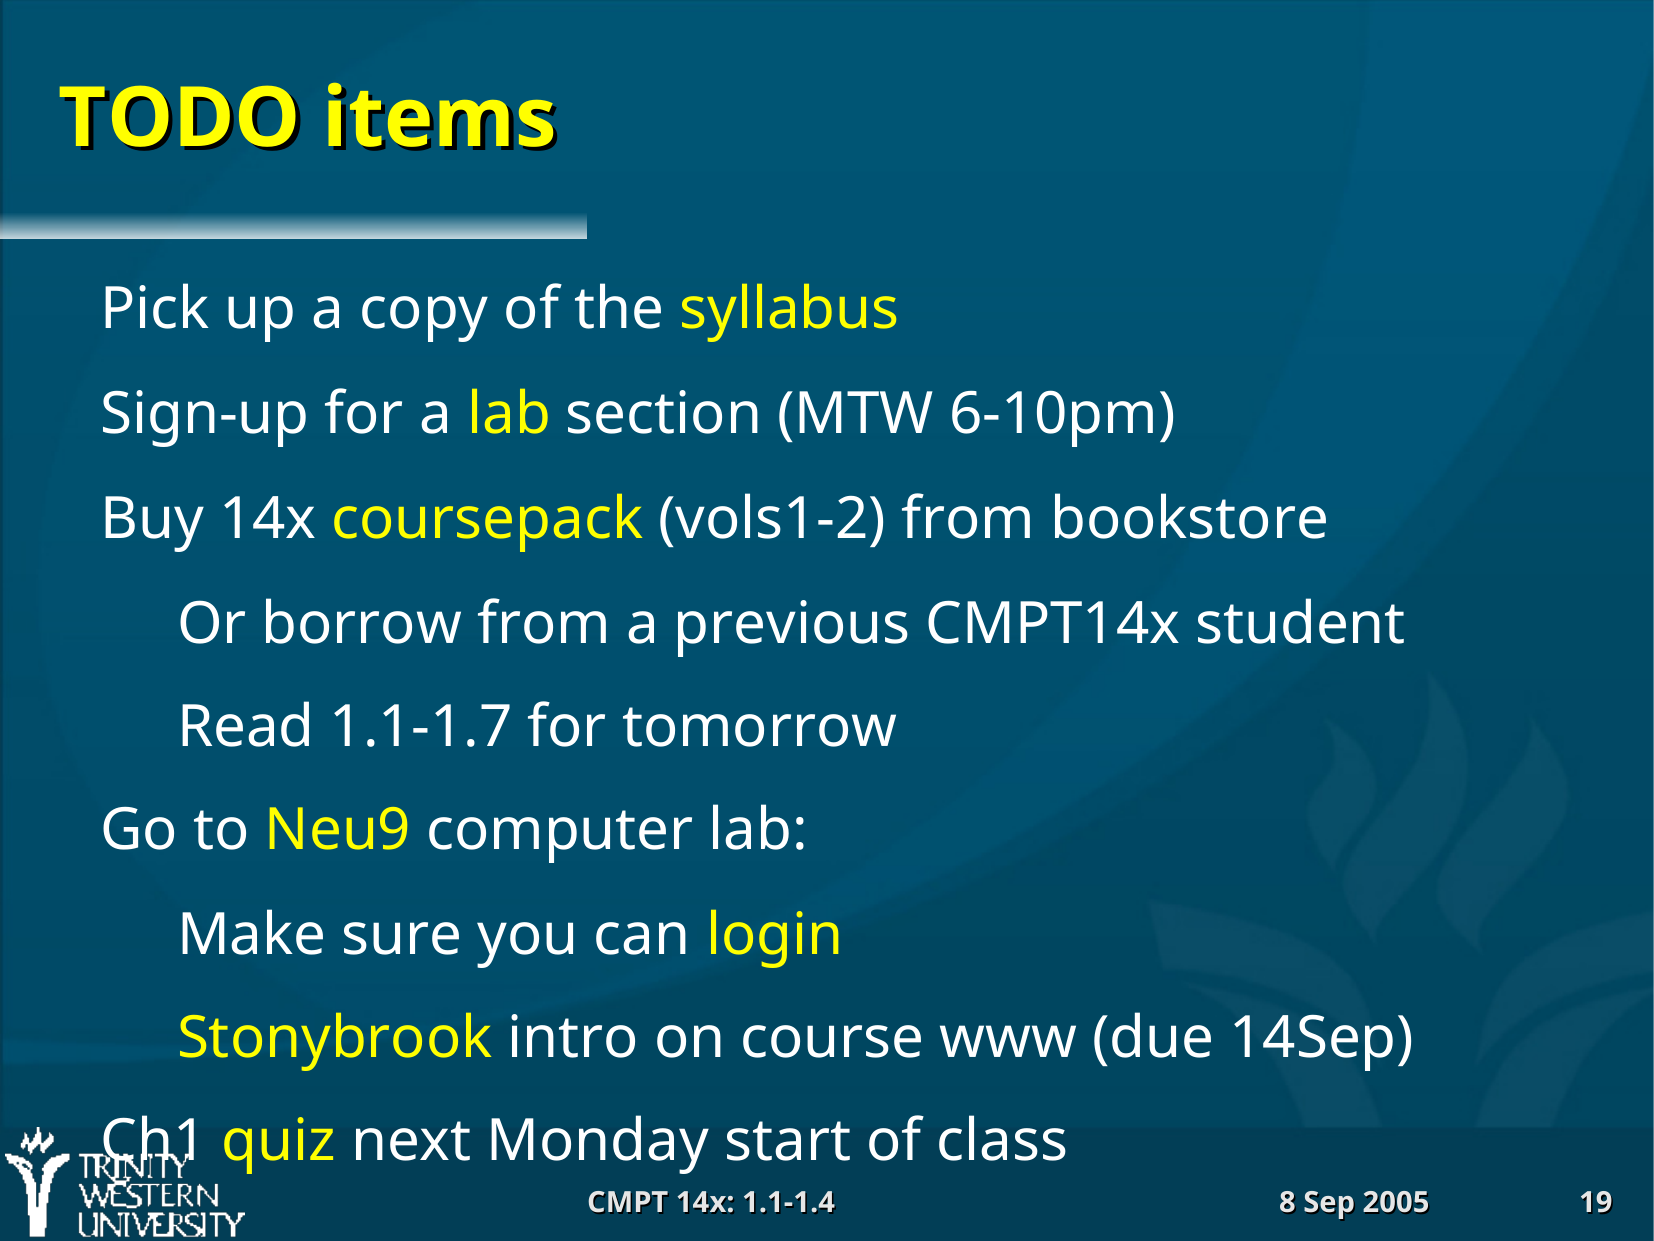

# TODO items
Pick up a copy of the syllabus
Sign-up for a lab section (MTW 6-10pm)
Buy 14x coursepack (vols1-2) from bookstore
Or borrow from a previous CMPT14x student
Read 1.1-1.7 for tomorrow
Go to Neu9 computer lab:
Make sure you can login
Stonybrook intro on course www (due 14Sep)
Ch1 quiz next Monday start of class
CMPT 14x: 1.1-1.4
8 Sep 2005
19